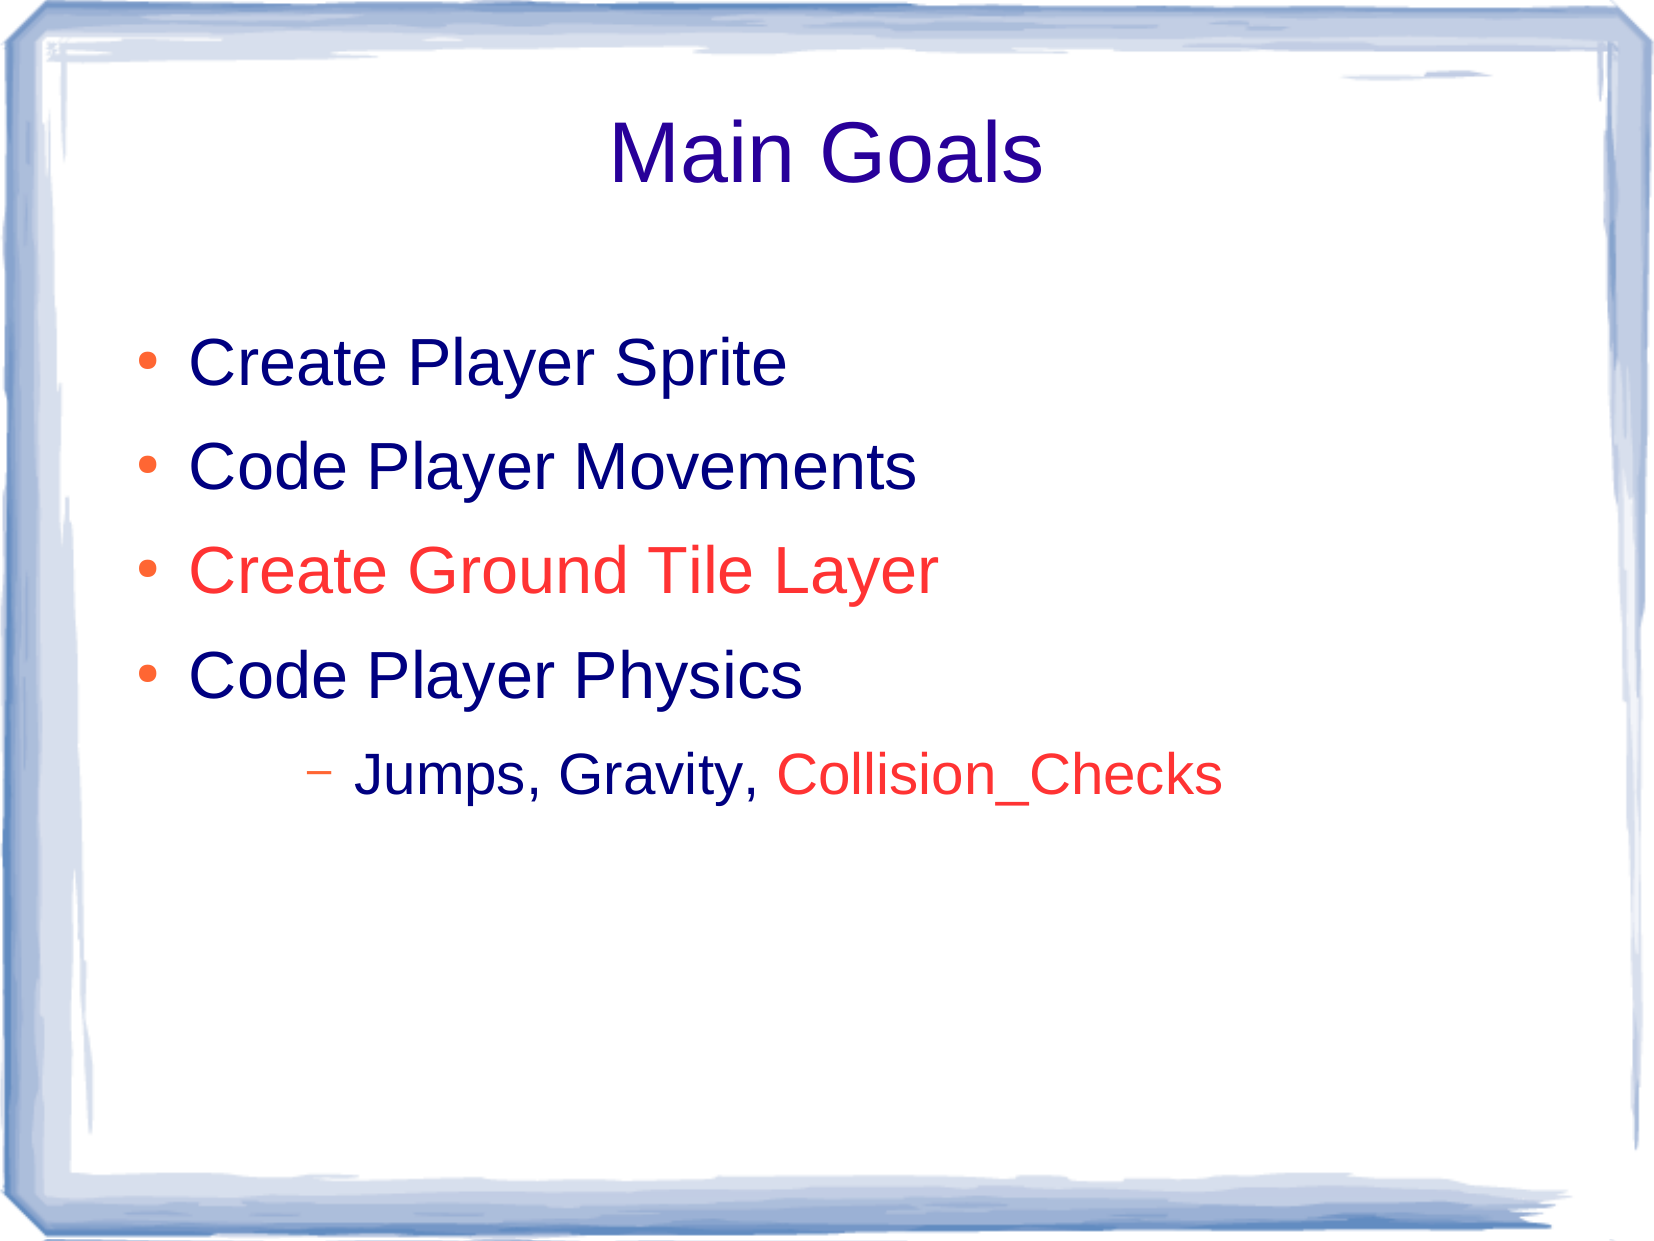

# Main Goals
Create Player Sprite
Code Player Movements
Create Ground Tile Layer
Code Player Physics
Jumps, Gravity, Collision_Checks